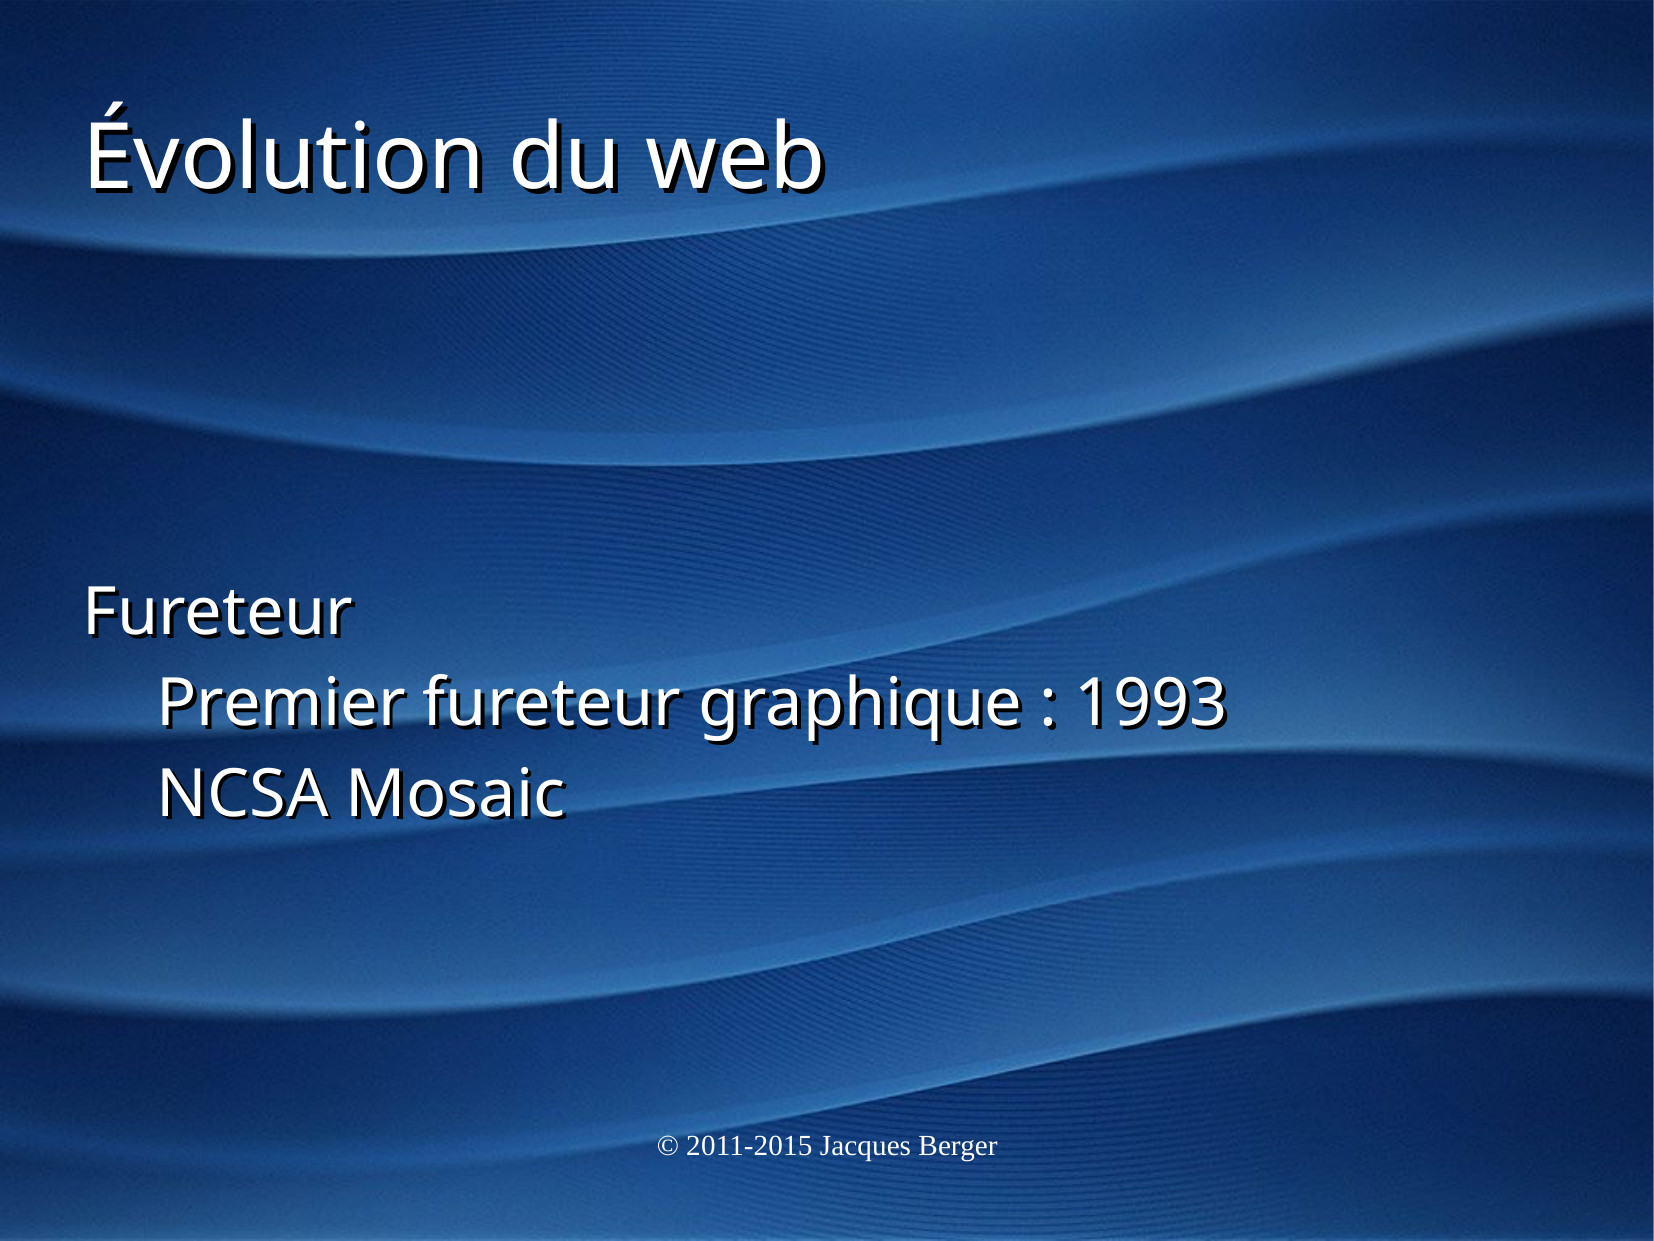

# Évolution du web
Fureteur
	Premier fureteur graphique : 1993
	NCSA Mosaic
© 2011-2015 Jacques Berger